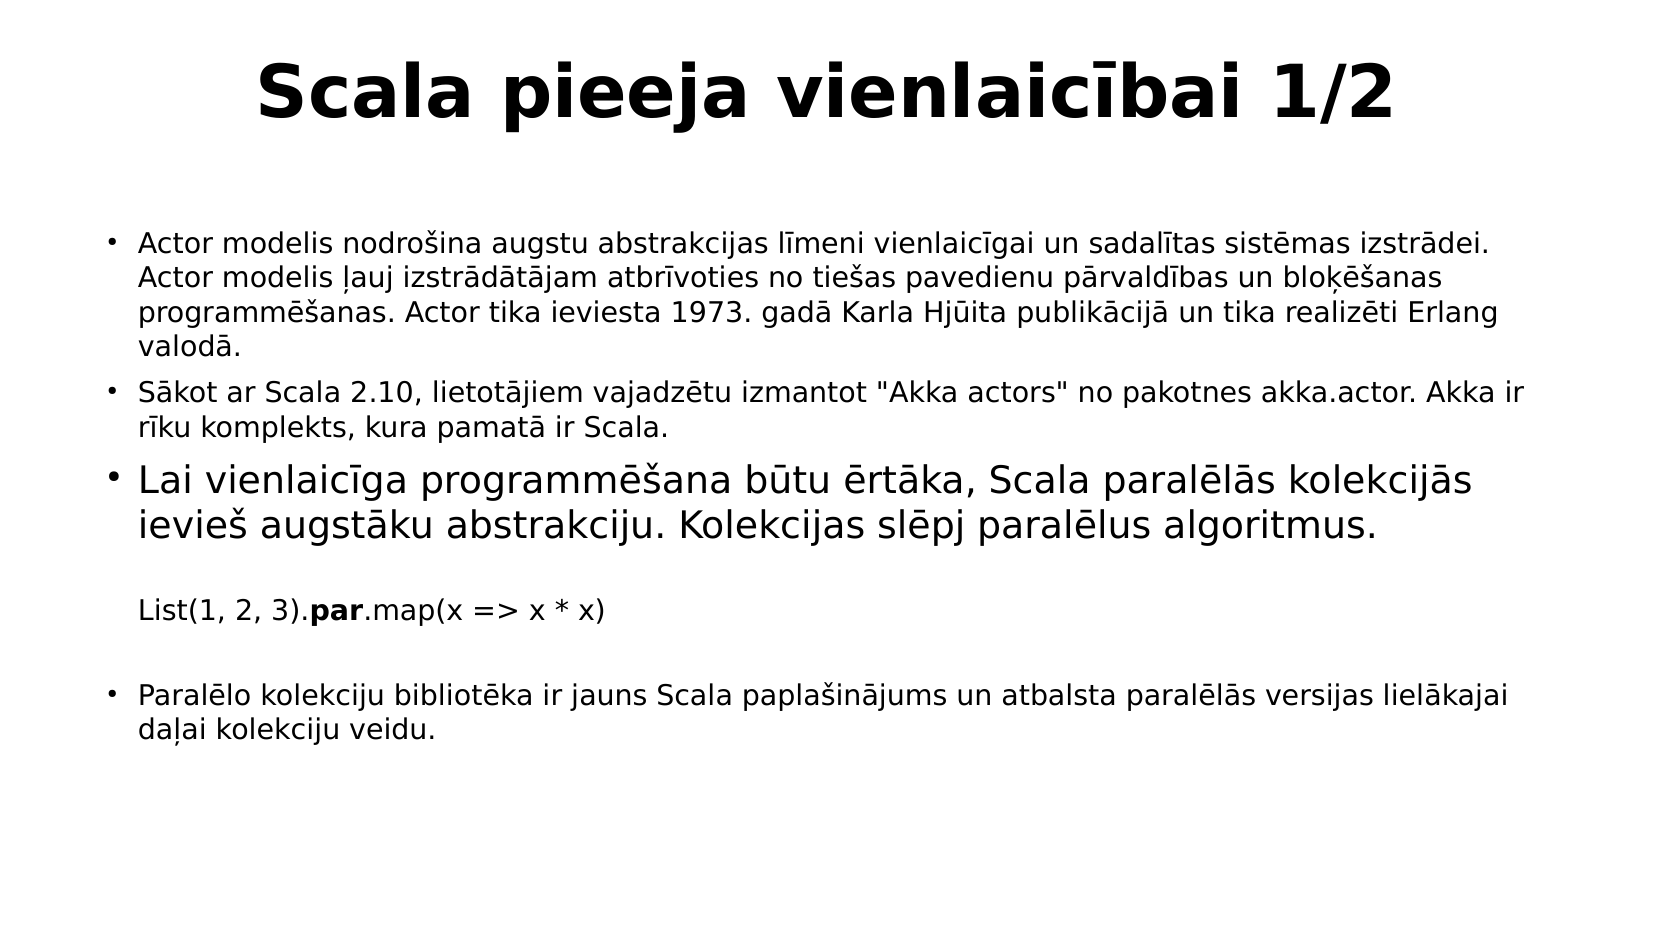

# Scala pieeja vienlaicībai 1/2
Actor modelis nodrošina augstu abstrakcijas līmeni vienlaicīgai un sadalītas sistēmas izstrādei. Actor modelis ļauj izstrādātājam atbrīvoties no tiešas pavedienu pārvaldības un bloķēšanas programmēšanas. Actor tika ieviesta 1973. gadā Karla Hjūita publikācijā un tika realizēti Erlang valodā.
Sākot ar Scala 2.10, lietotājiem vajadzētu izmantot "Akka actors" no pakotnes akka.actor. Akka ir rīku komplekts, kura pamatā ir Scala.
Lai vienlaicīga programmēšana būtu ērtāka, Scala paralēlās kolekcijās ievieš augstāku abstrakciju. Kolekcijas slēpj paralēlus algoritmus.
List(1, 2, 3).par.map(x => x * x)
Paralēlo kolekciju bibliotēka ir jauns Scala paplašinājums un atbalsta paralēlās versijas lielākajai daļai kolekciju veidu.